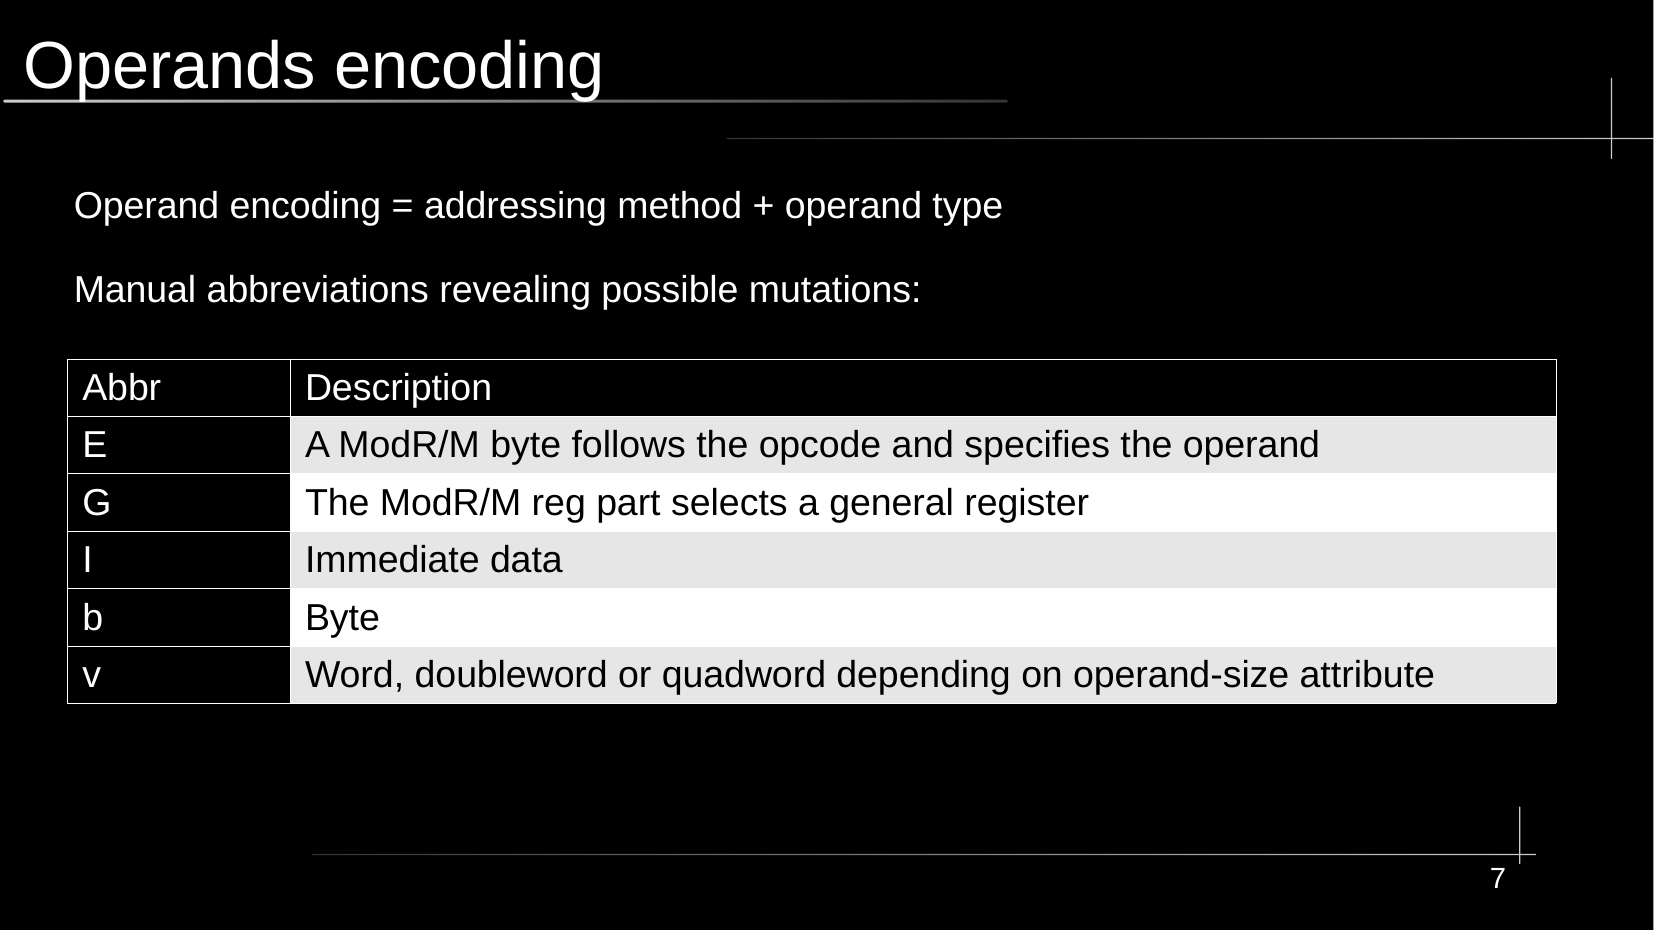

# Operands encoding
Operand encoding = addressing method + operand type
Manual abbreviations revealing possible mutations:
| Abbr | Description |
| --- | --- |
| E | A ModR/M byte follows the opcode and specifies the operand |
| G | The ModR/M reg part selects a general register |
| I | Immediate data |
| b | Byte |
| v | Word, doubleword or quadword depending on operand-size attribute |
7